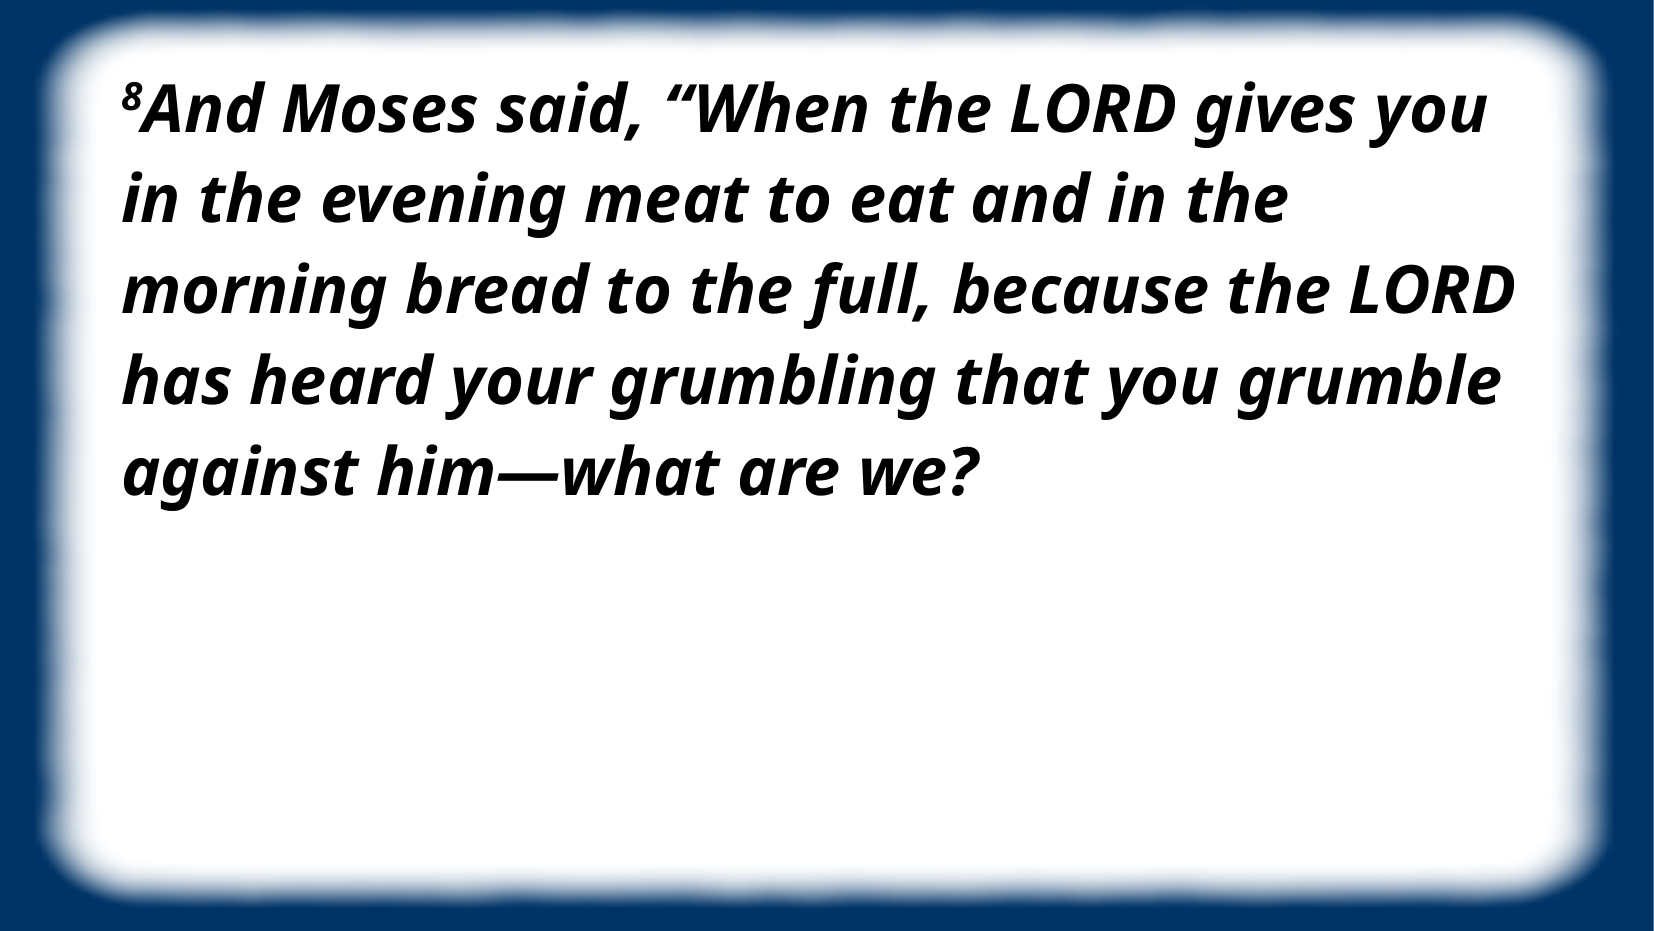

8And Moses said, “When the LORD gives you in the evening meat to eat and in the morning bread to the full, because the LORD has heard your grumbling that you grumble against him—what are we?